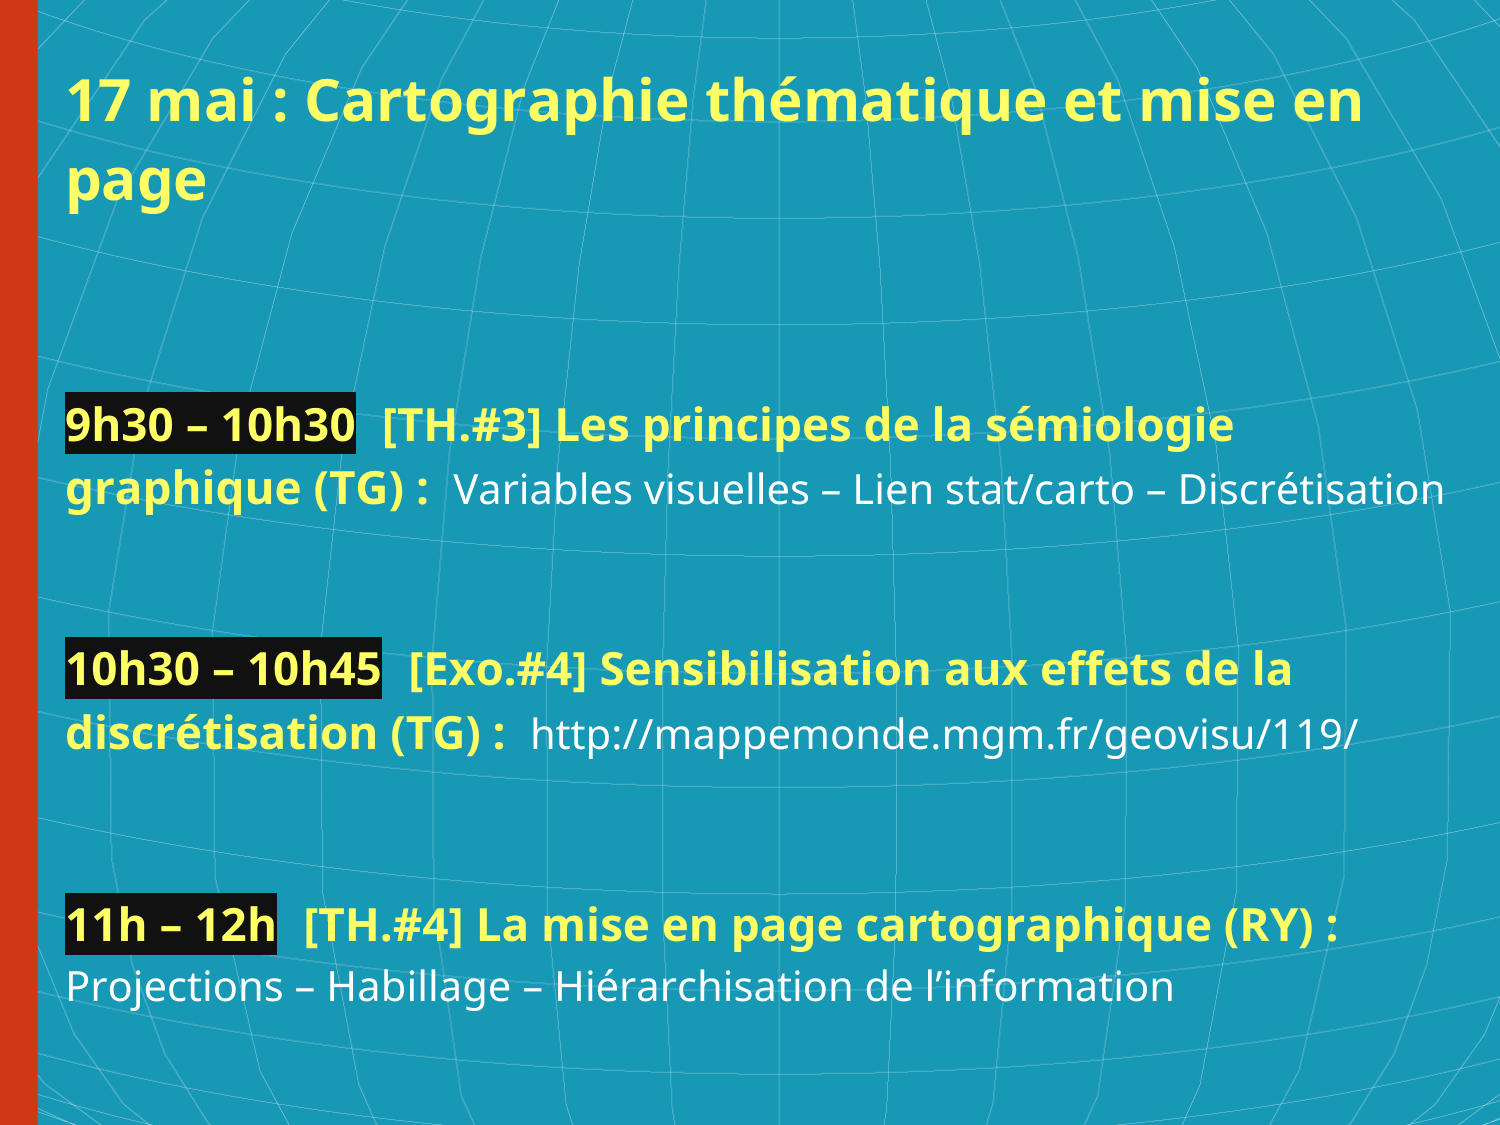

# 17 mai : Cartographie thématique et mise en page 9h30 – 10h30 [TH.#3] Les principes de la sémiologie graphique (TG) : Variables visuelles – Lien stat/carto – Discrétisation 10h30 – 10h45 [Exo.#4] Sensibilisation aux effets de la discrétisation (TG) : http://mappemonde.mgm.fr/geovisu/119/ 11h – 12h [TH.#4] La mise en page cartographique (RY) : Projections – Habillage – Hiérarchisation de l’information